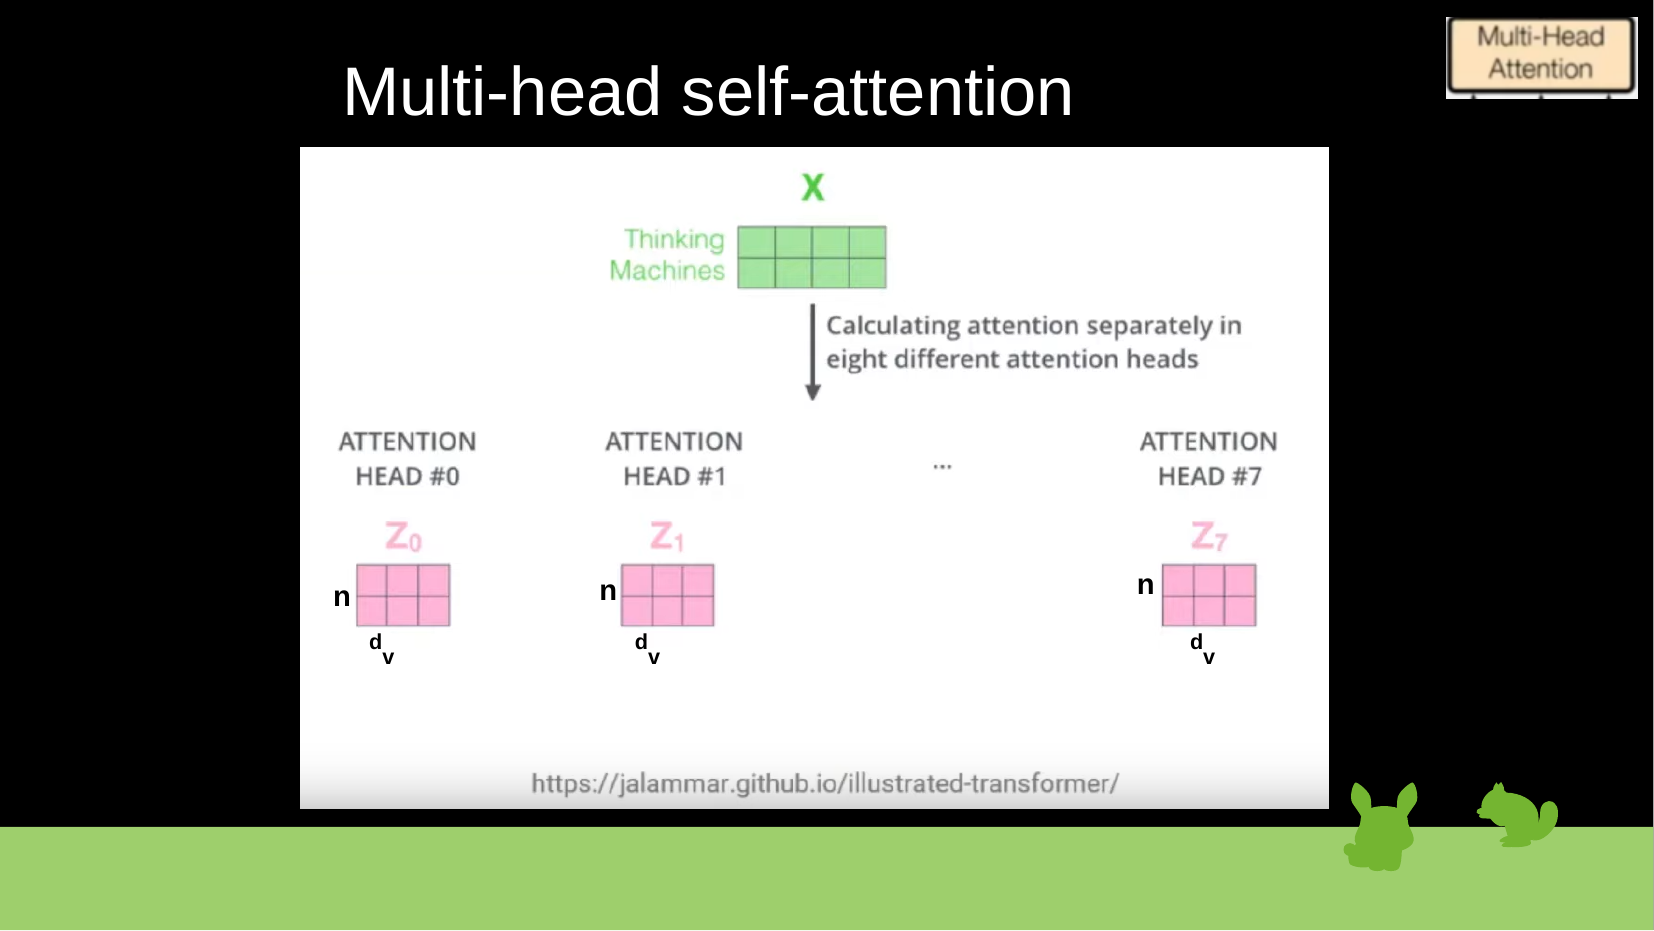

# Multi-head self-attention
512
n
n
n
dv
dv
dv